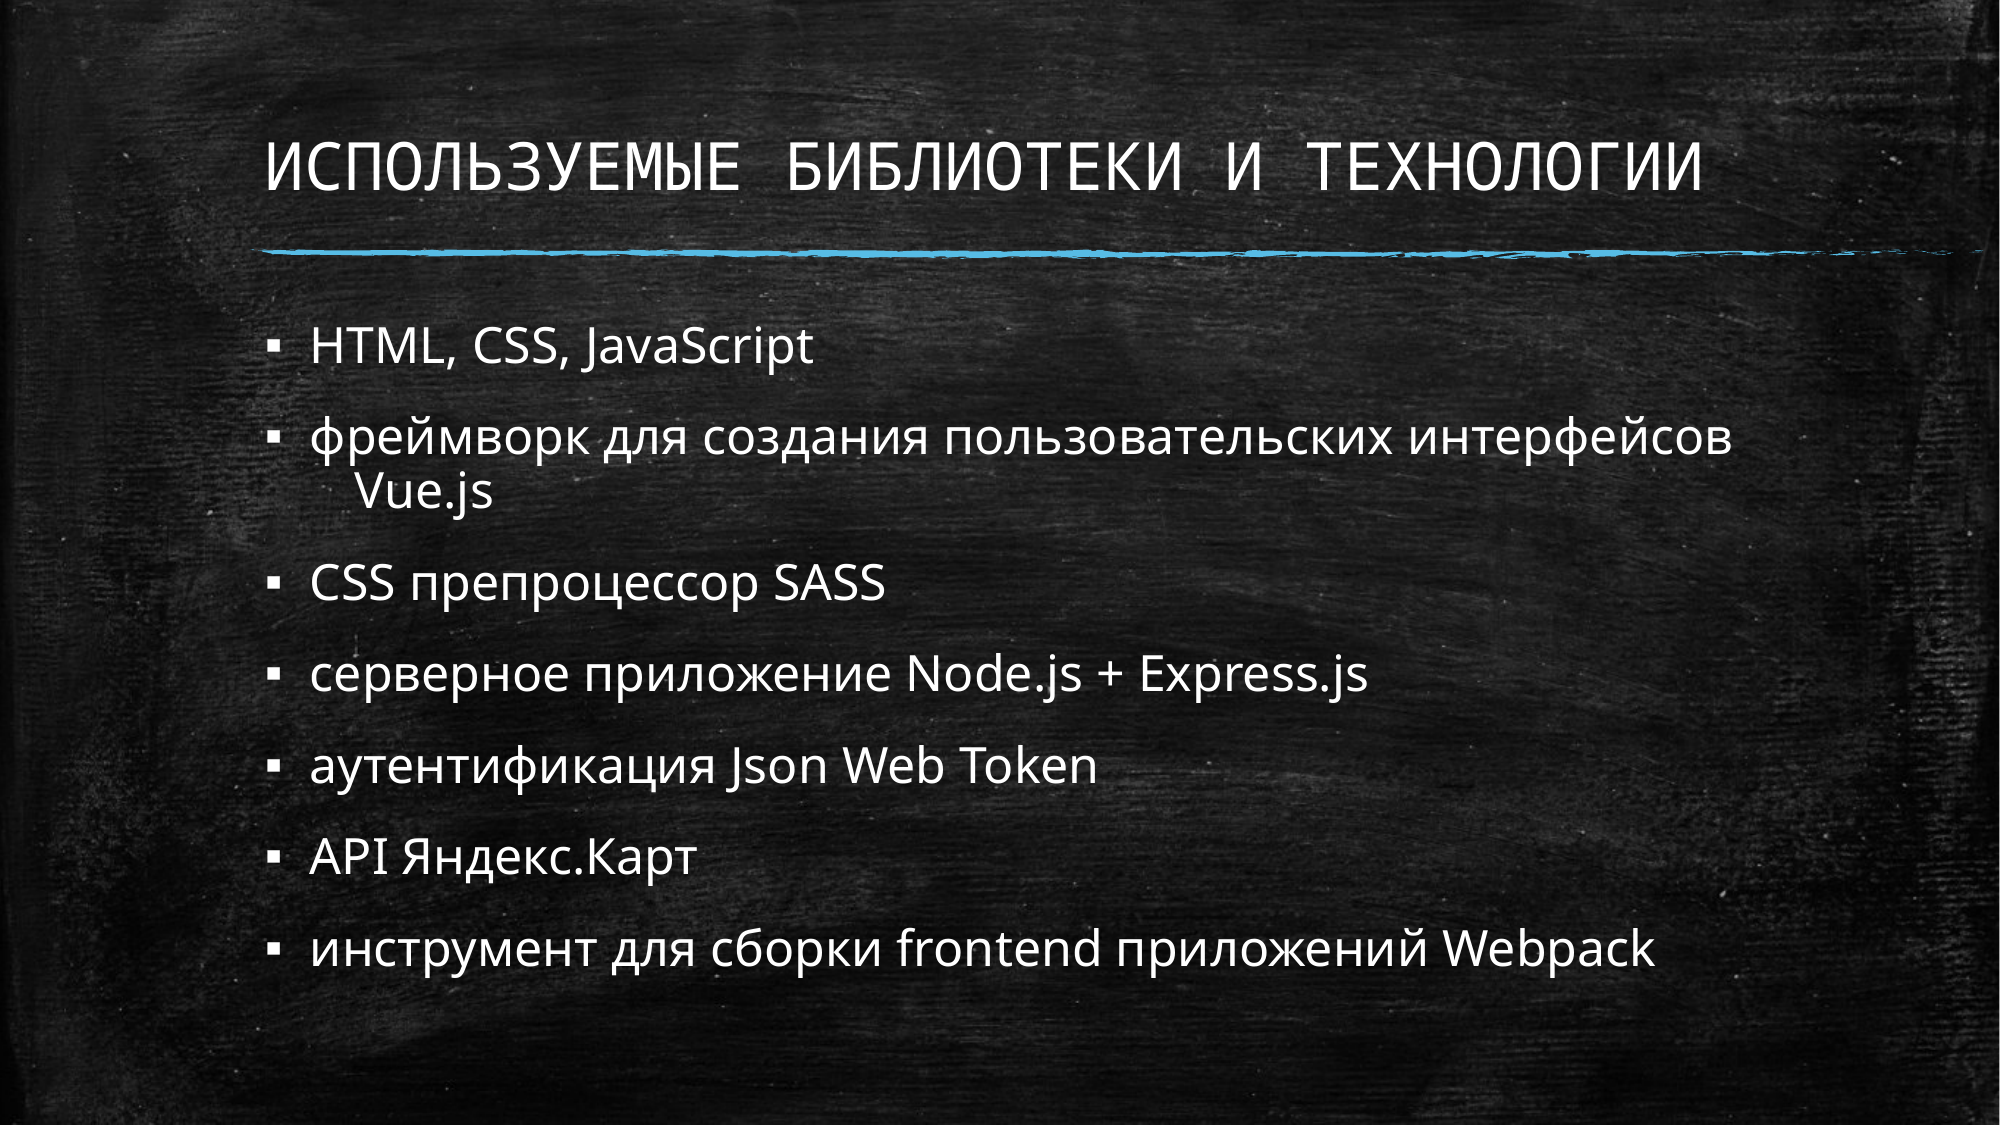

# ИСПОЛЬЗУЕМЫЕ БИБЛИОТЕКИ И ТЕХНОЛОГИИ
HTML, CSS, JavaScript
фреймворк для создания пользовательских интерфейсов Vue.js
CSS препроцессор SASS
серверное приложение Node.js + Express.js
аутентификация Json Web Token
API Яндекс.Карт
инструмент для сборки frontend приложений Webpack